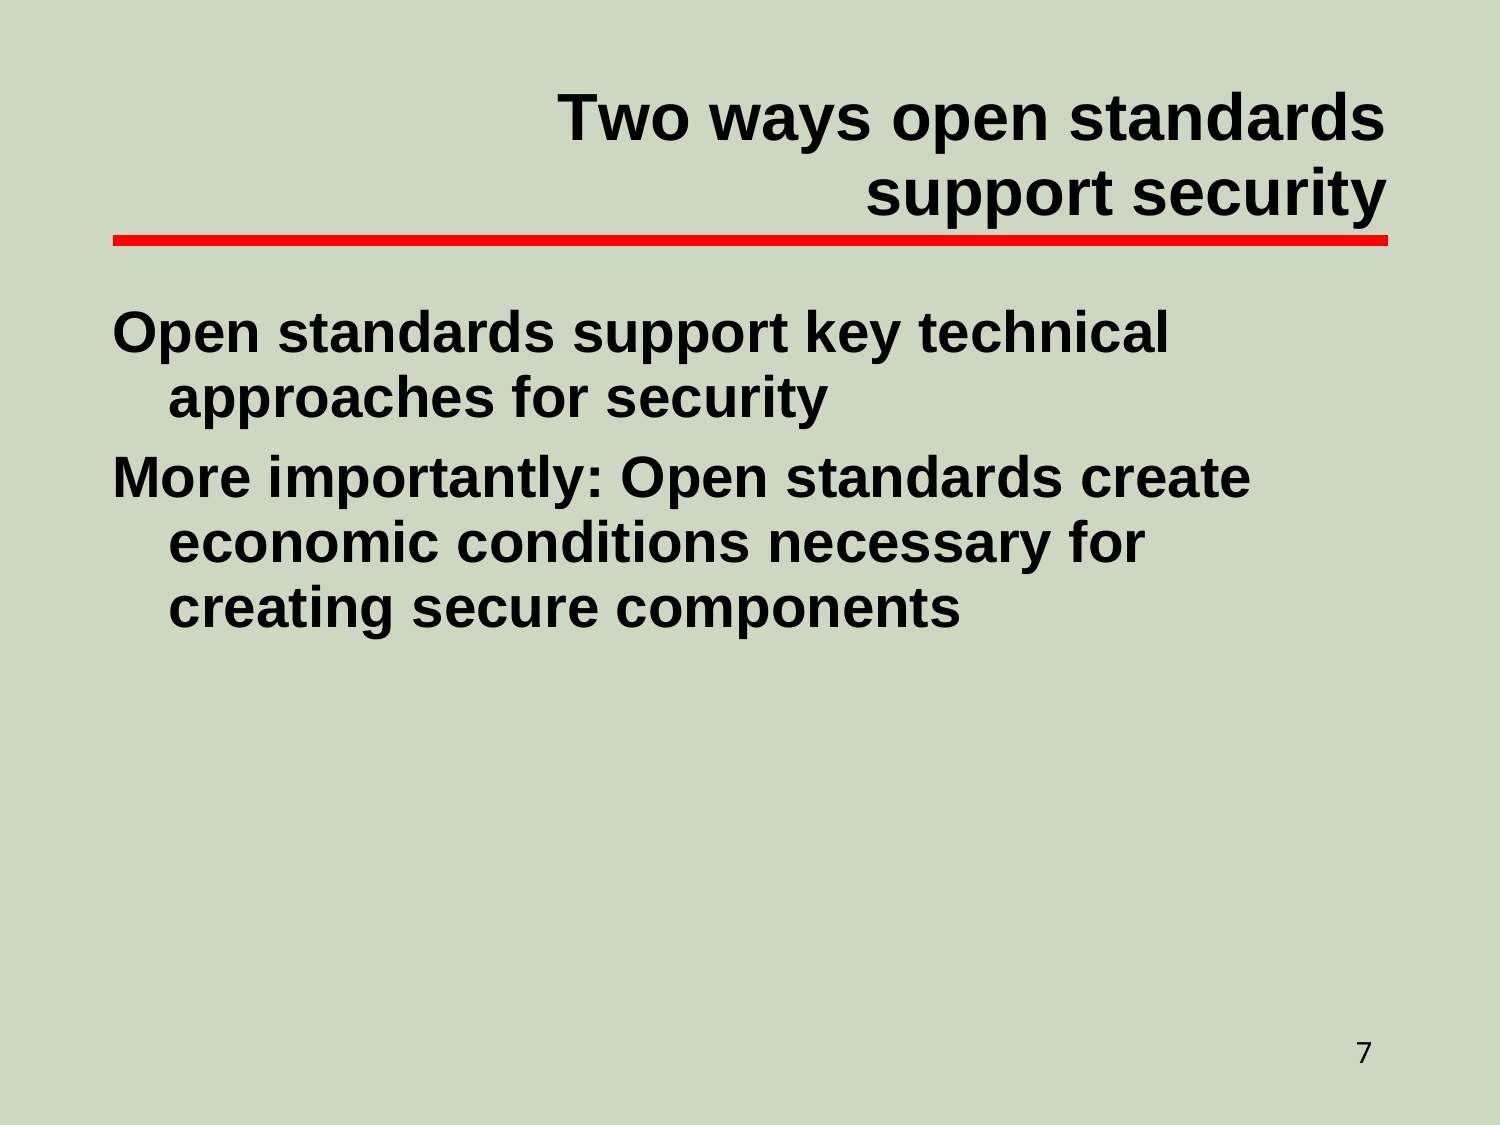

# Two ways open standards support security
Open standards support key technical approaches for security
More importantly: Open standards create economic conditions necessary for creating secure components